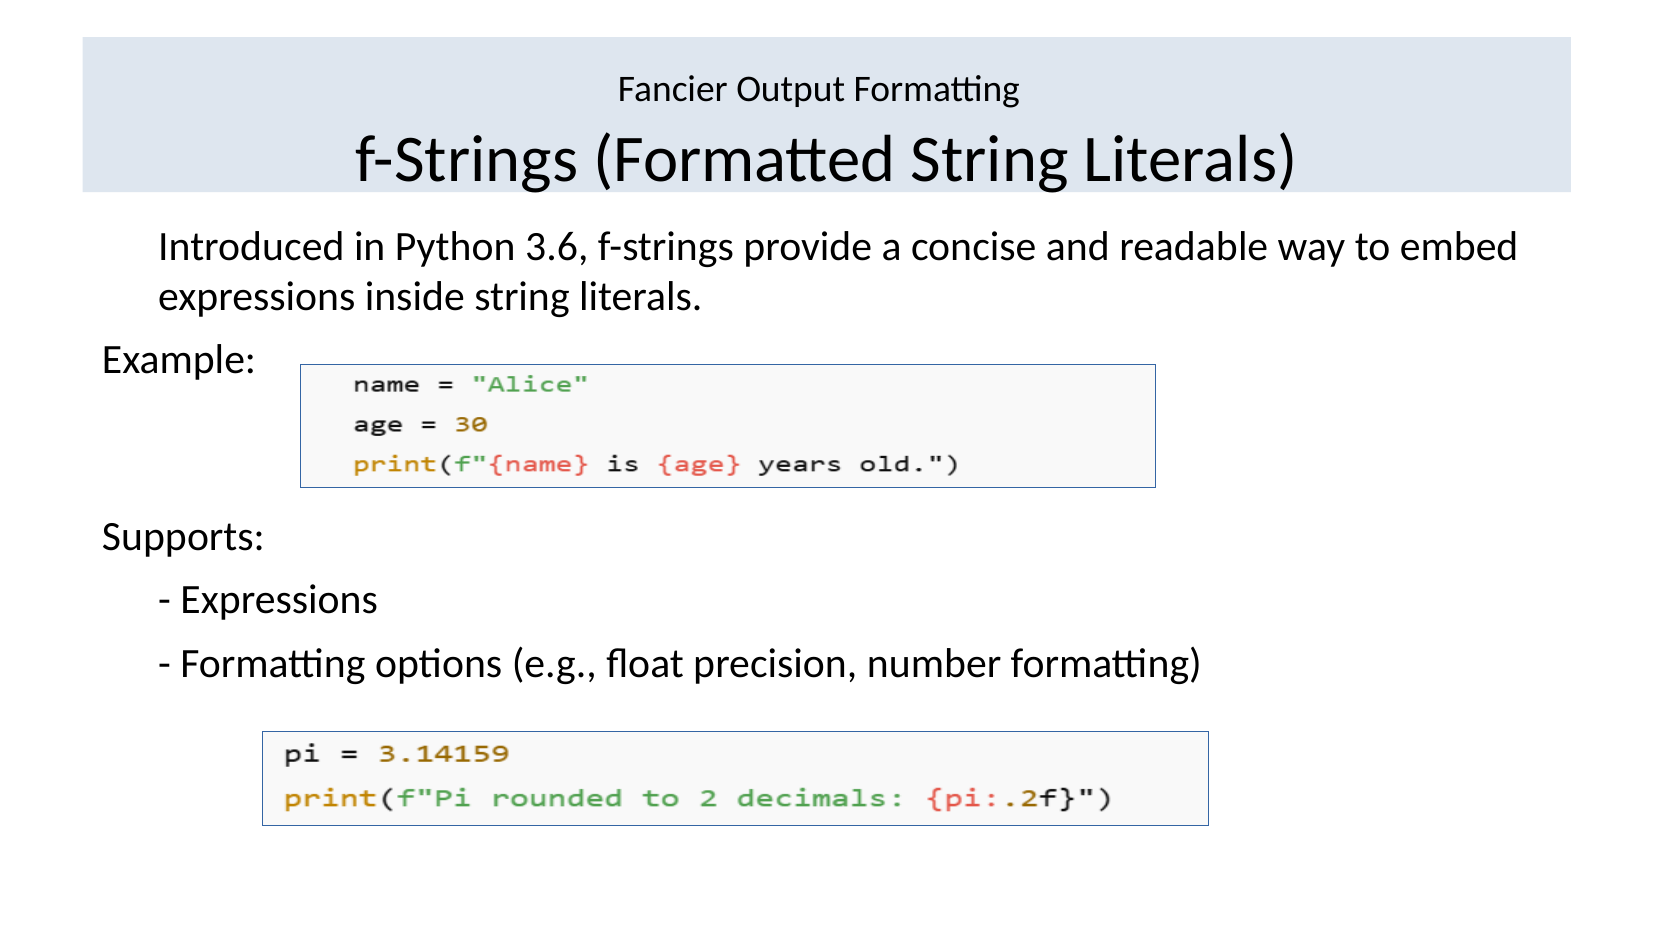

# Fancier Output Formatting f-Strings (Formatted String Literals)
Introduced in Python 3.6, f-strings provide a concise and readable way to embed expressions inside string literals.
Example:
Supports:
- Expressions
- Formatting options (e.g., float precision, number formatting)